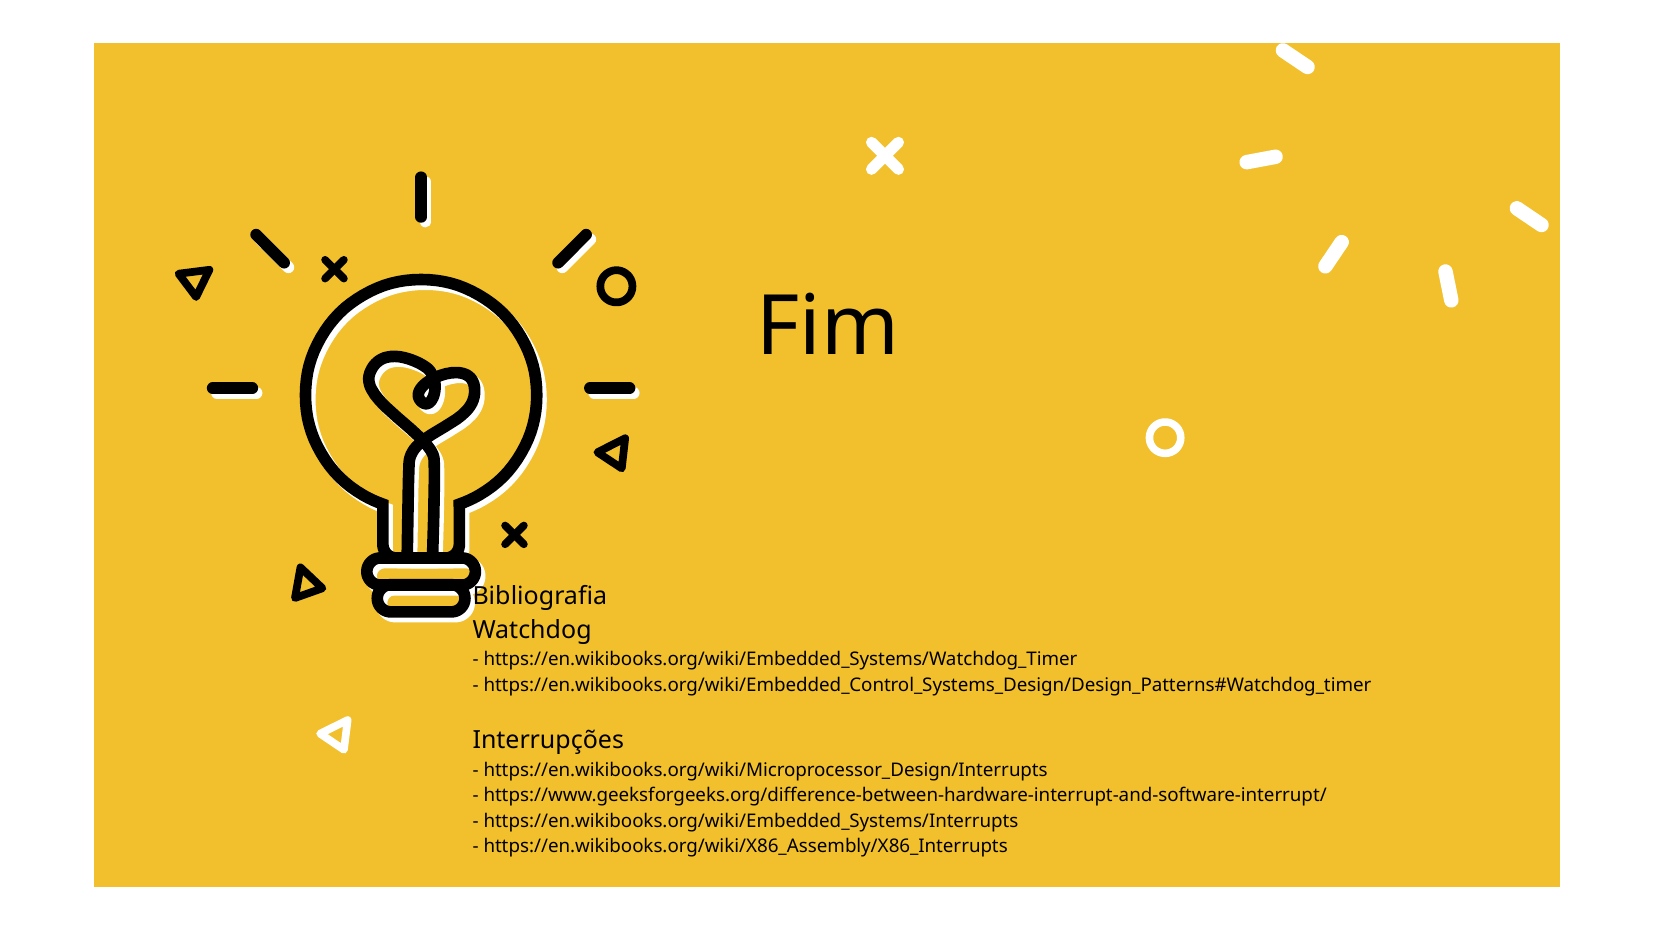

# Fim
Bibliografia
Watchdog
- https://en.wikibooks.org/wiki/Embedded_Systems/Watchdog_Timer
- https://en.wikibooks.org/wiki/Embedded_Control_Systems_Design/Design_Patterns#Watchdog_timer
Interrupções
- https://en.wikibooks.org/wiki/Microprocessor_Design/Interrupts
- https://www.geeksforgeeks.org/difference-between-hardware-interrupt-and-software-interrupt/
- https://en.wikibooks.org/wiki/Embedded_Systems/Interrupts
- https://en.wikibooks.org/wiki/X86_Assembly/X86_Interrupts